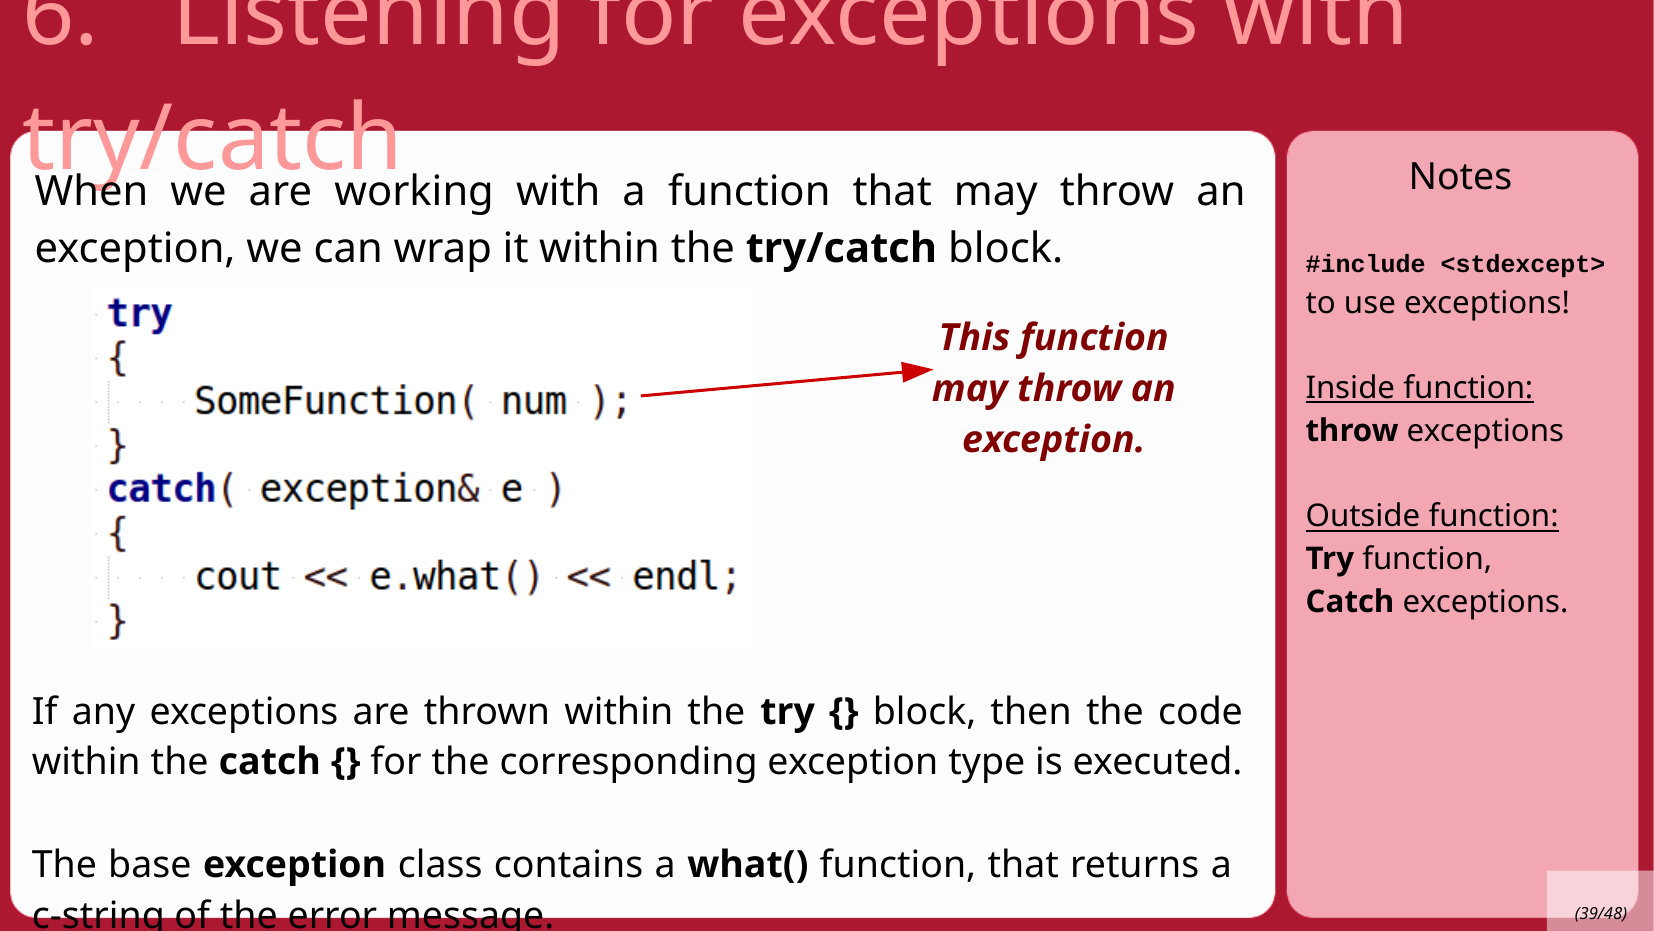

# 6.	Listening for exceptions with try/catch
Notes
#include <stdexcept>
to use exceptions!
Inside function:
throw exceptions
Outside function:
Try function,
Catch exceptions.
When we are working with a function that may throw an exception, we can wrap it within the try/catch block.
This function may throw an exception.
If any exceptions are thrown within the try {} block, then the code within the catch {} for the corresponding exception type is executed.
The base exception class contains a what() function, that returns a
c-string of the error message.